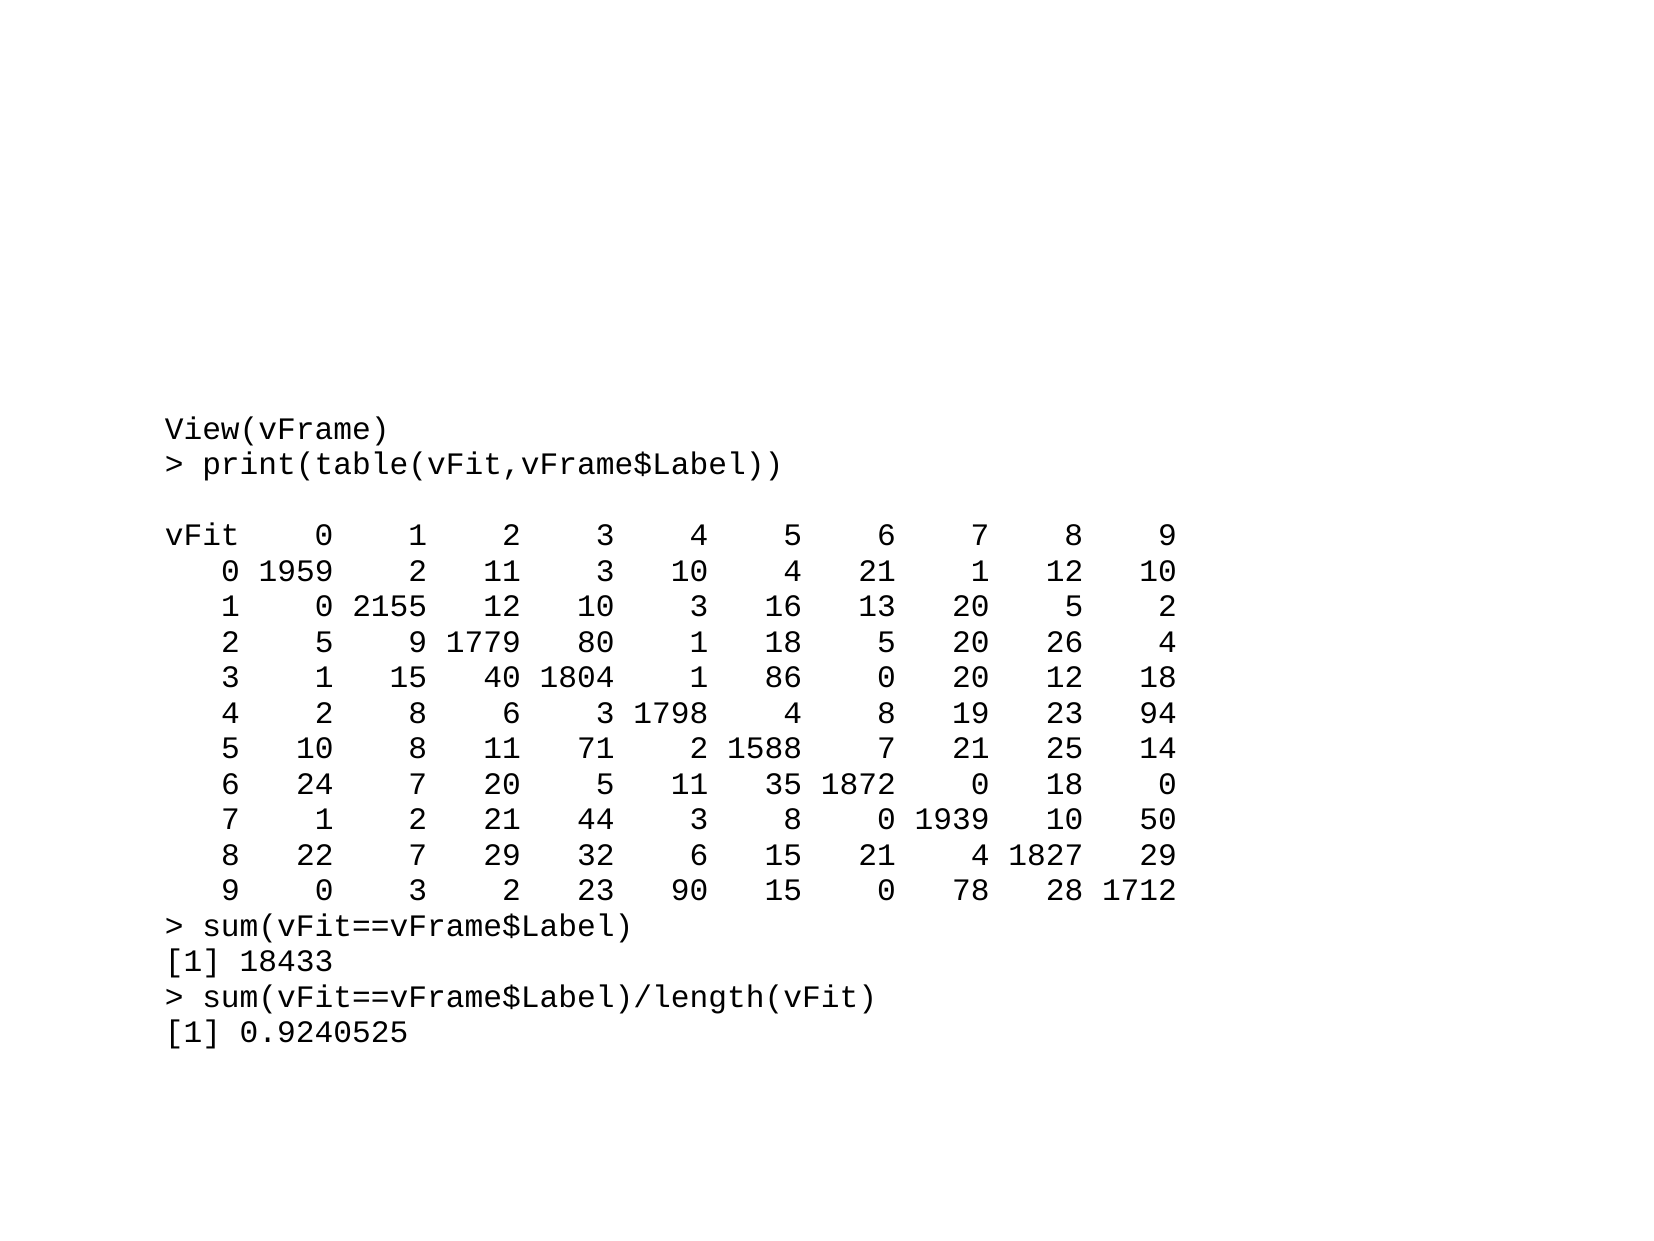

#
View(vFrame)
> print(table(vFit,vFrame$Label))
vFit 0 1 2 3 4 5 6 7 8 9
 0 1959 2 11 3 10 4 21 1 12 10
 1 0 2155 12 10 3 16 13 20 5 2
 2 5 9 1779 80 1 18 5 20 26 4
 3 1 15 40 1804 1 86 0 20 12 18
 4 2 8 6 3 1798 4 8 19 23 94
 5 10 8 11 71 2 1588 7 21 25 14
 6 24 7 20 5 11 35 1872 0 18 0
 7 1 2 21 44 3 8 0 1939 10 50
 8 22 7 29 32 6 15 21 4 1827 29
 9 0 3 2 23 90 15 0 78 28 1712
> sum(vFit==vFrame$Label)
[1] 18433
> sum(vFit==vFrame$Label)/length(vFit)
[1] 0.9240525